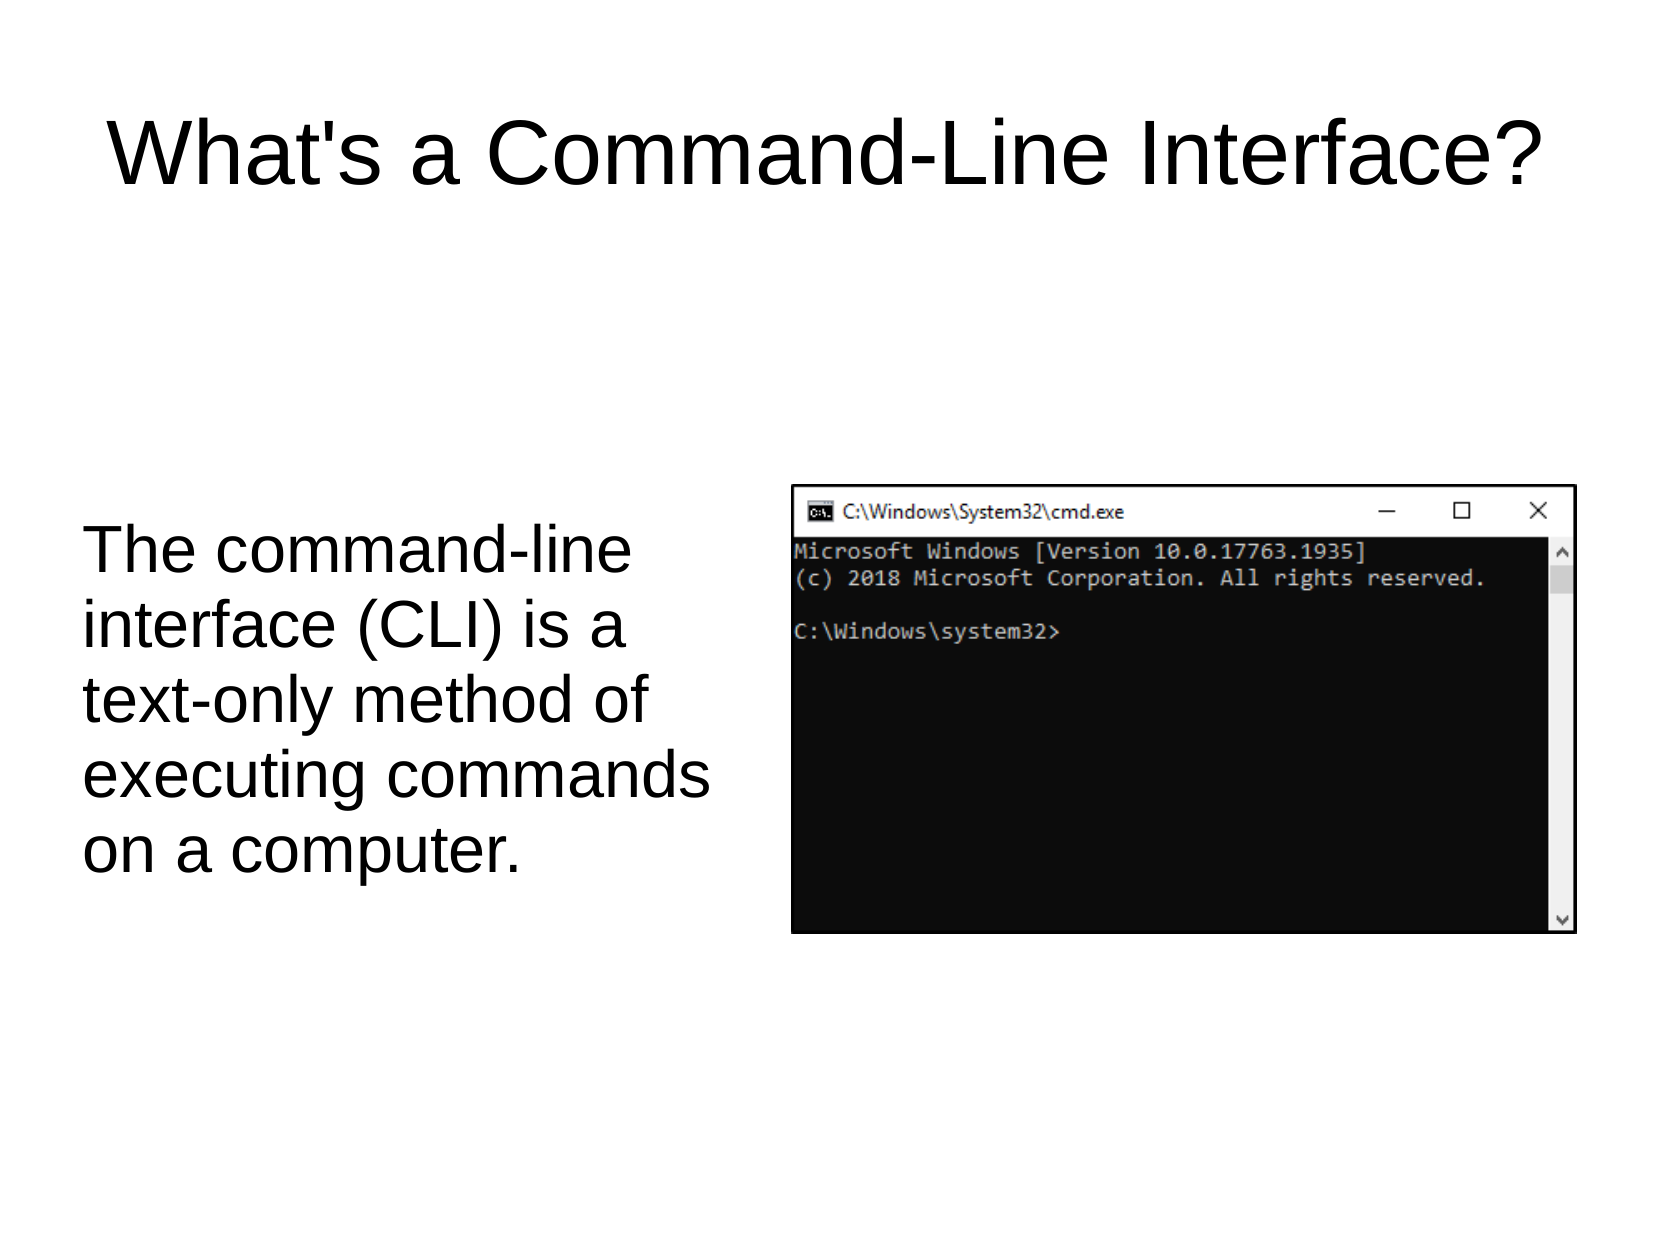

# What's a Command-Line Interface?
The command-line
interface (CLI) is a
text-only method of
executing commands
on a computer.